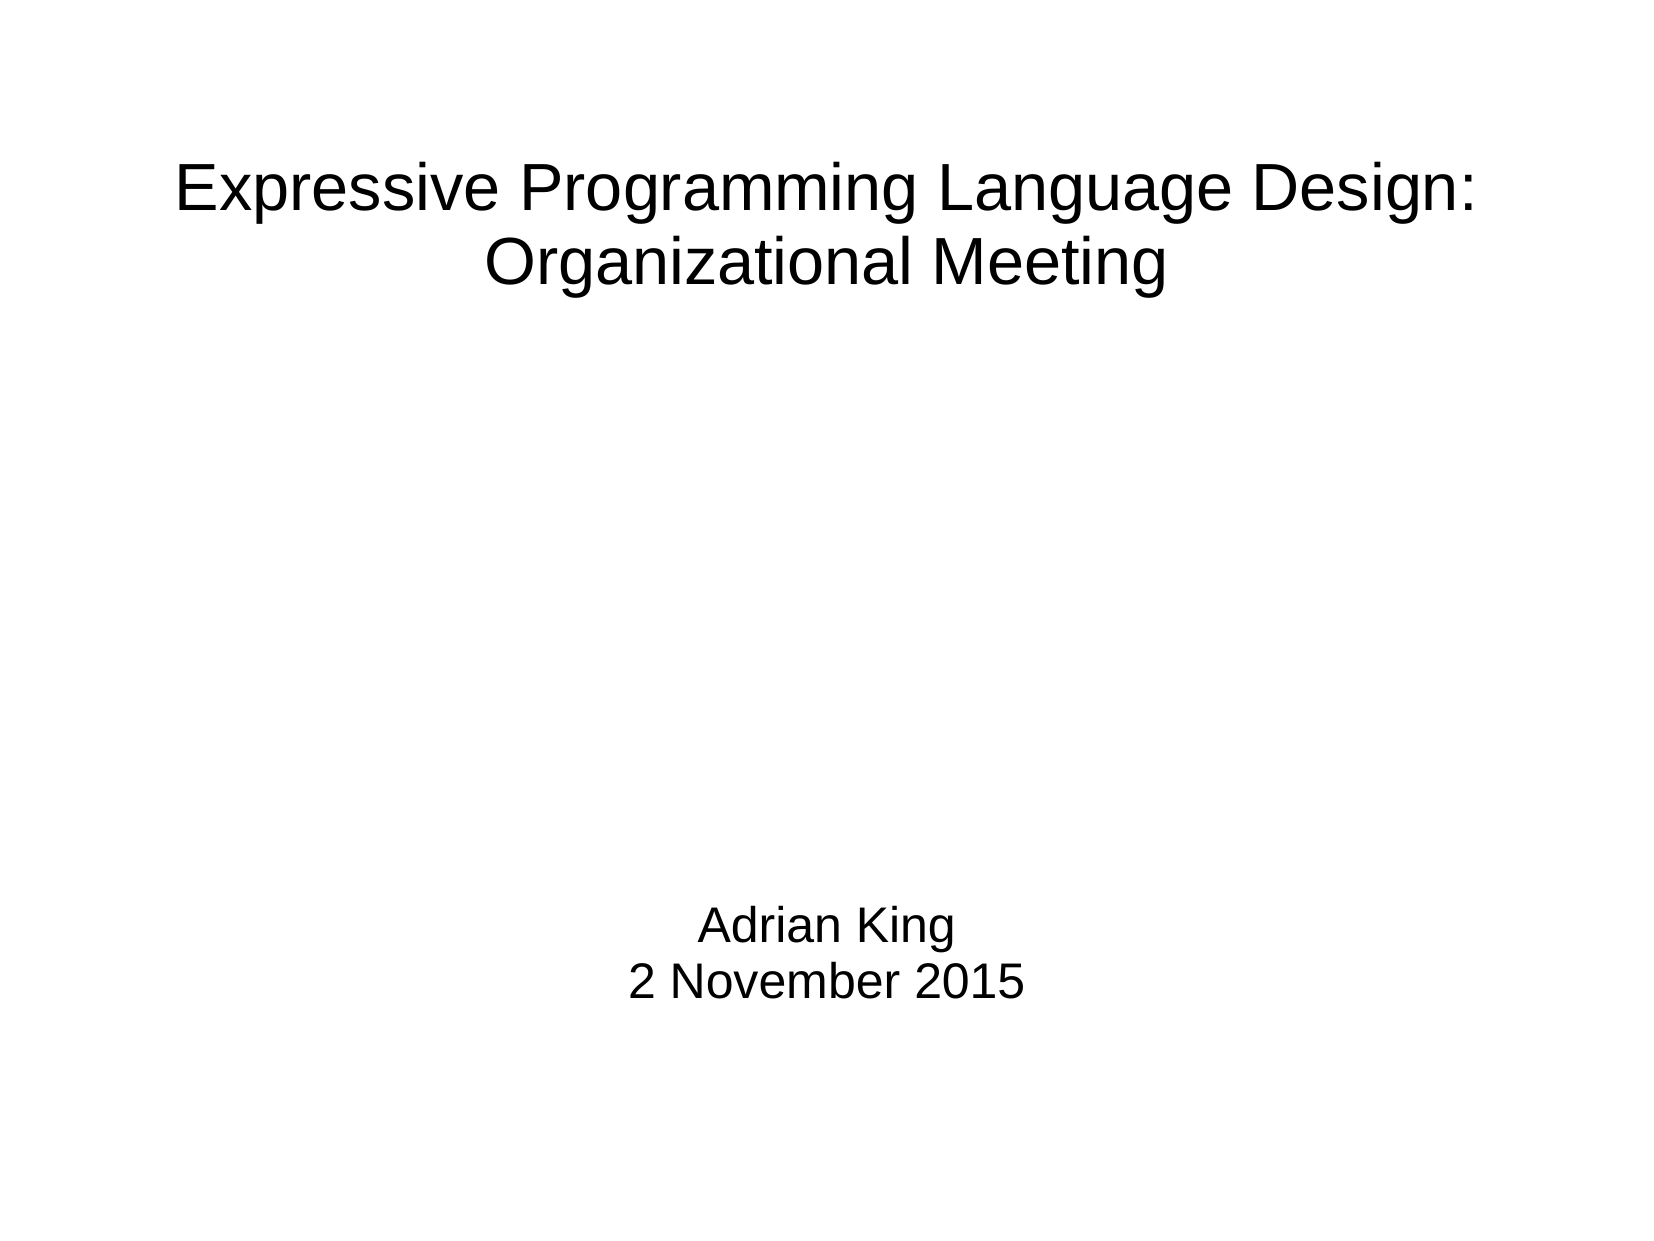

# Expressive Programming Language Design:
Organizational Meeting
Adrian King
2 November 2015